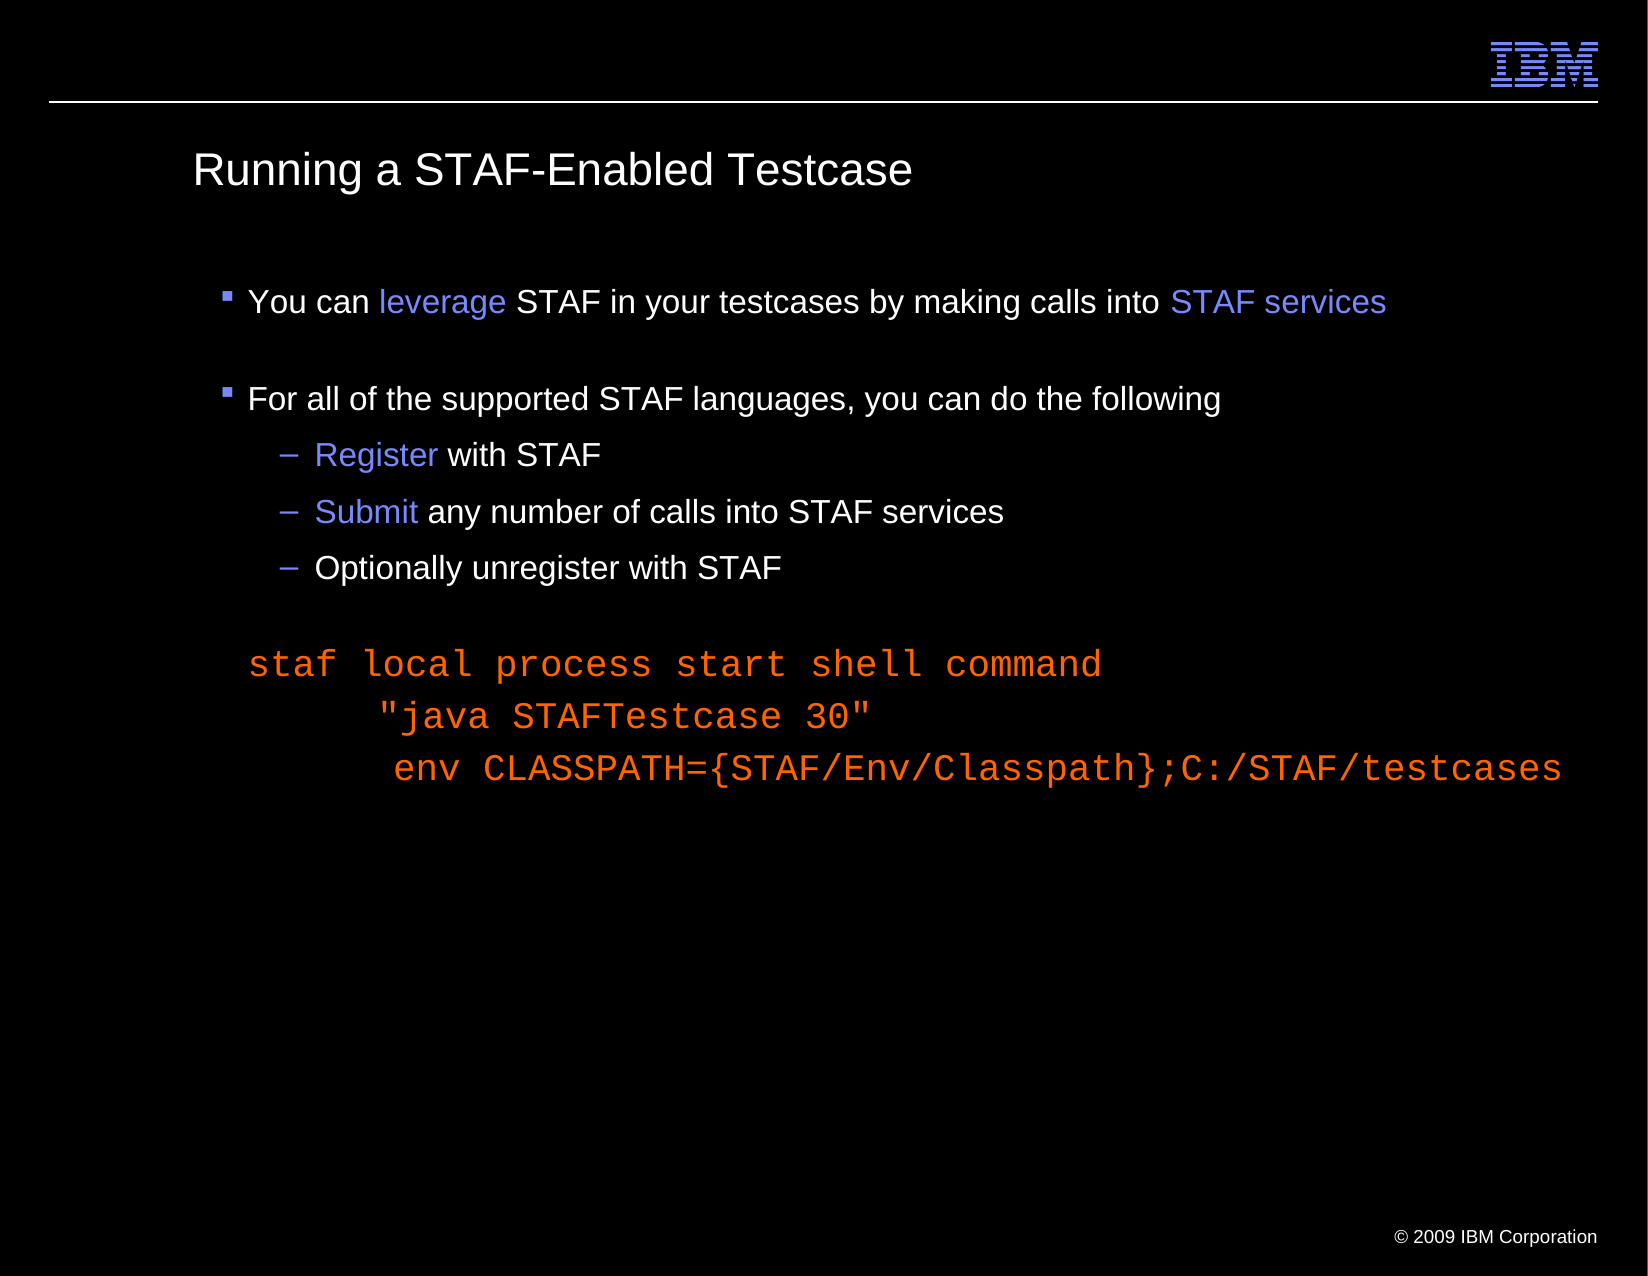

# Running a STAF-Enabled Testcase
You can leverage STAF in your testcases by making calls into STAF services
For all of the supported STAF languages, you can do the following
Register with STAF
Submit any number of calls into STAF services
Optionally unregister with STAF
	staf local process start shell command
 "java STAFTestcase 30"
env CLASSPATH={STAF/Env/Classpath};C:/STAF/testcases